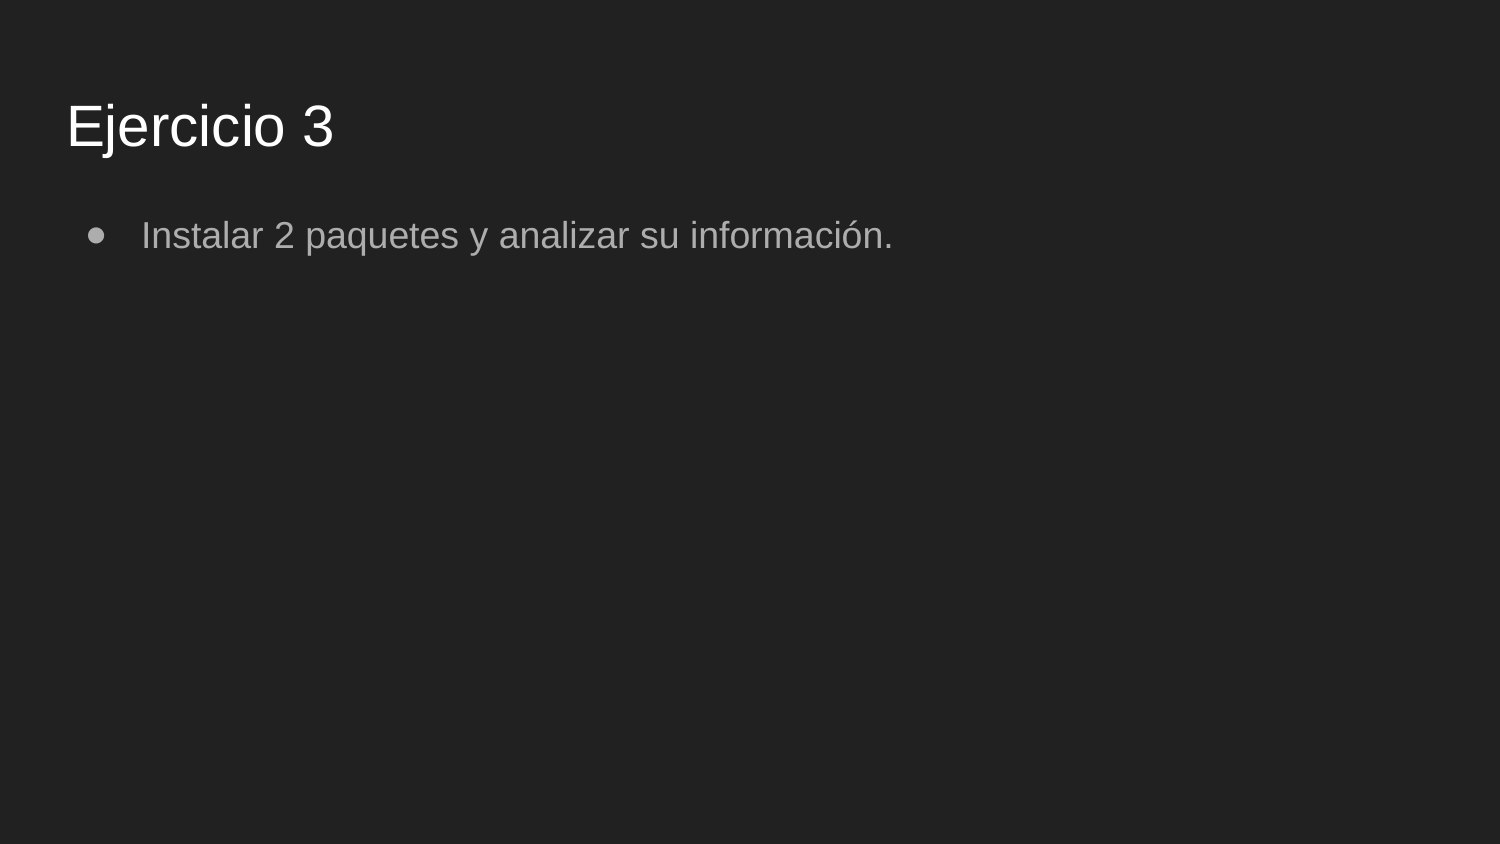

# Ejercicio 3
Instalar 2 paquetes y analizar su información.